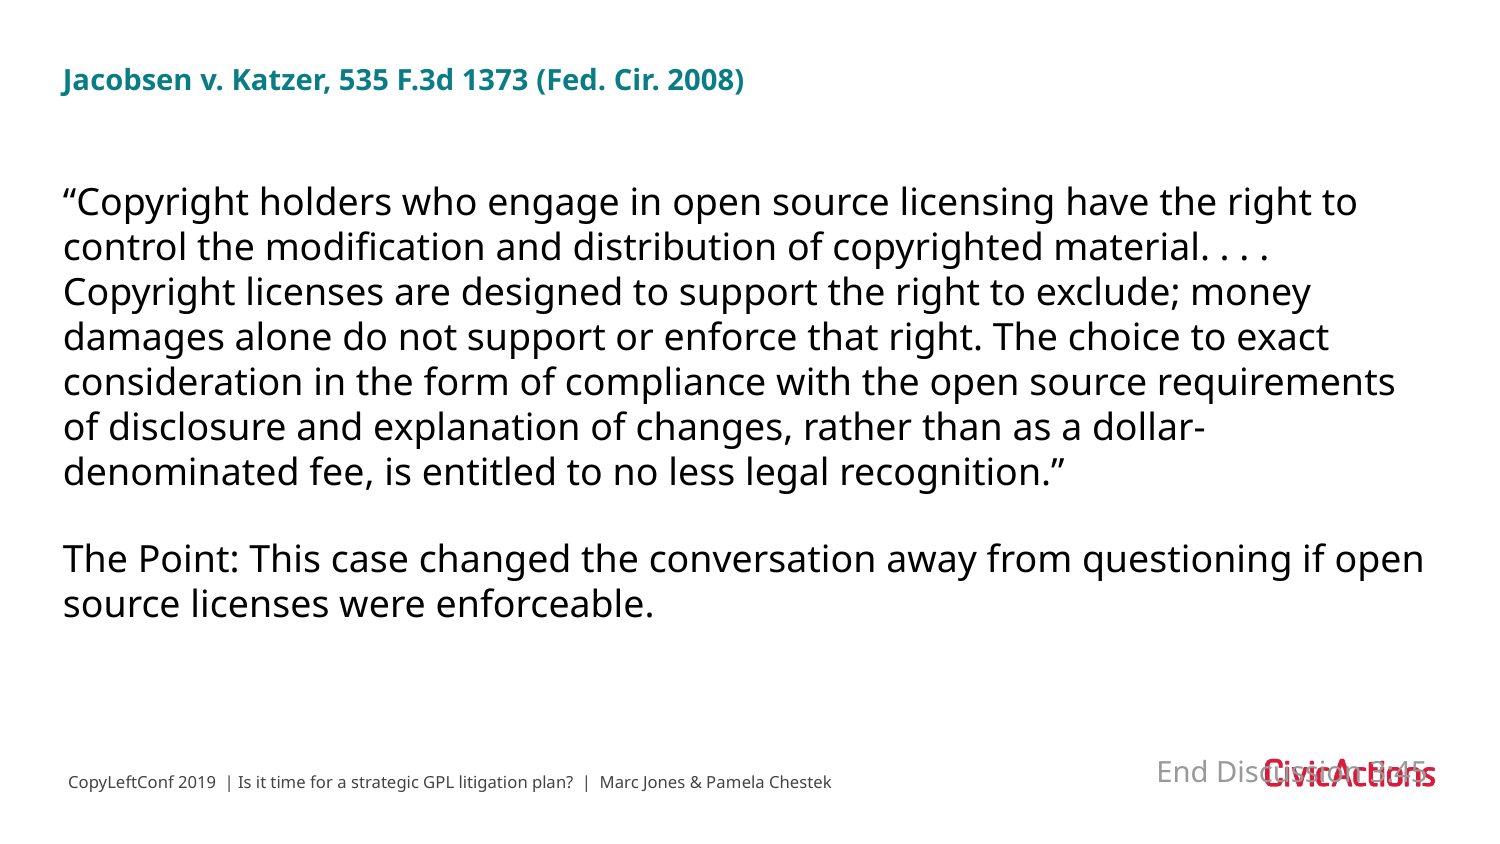

Jacobsen v. Katzer, 535 F.3d 1373 (Fed. Cir. 2008)
# “Copyright holders who engage in open source licensing have the right to control the modification and distribution of copyrighted material. . . . Copyright licenses are designed to support the right to exclude; money damages alone do not support or enforce that right. The choice to exact consideration in the form of compliance with the open source requirements of disclosure and explanation of changes, rather than as a dollar-denominated fee, is entitled to no less legal recognition.”
The Point: This case changed the conversation away from questioning if open source licenses were enforceable.
End Discussion 3:45
CopyLeftConf 2019 | Is it time for a strategic GPL litigation plan? | Marc Jones & Pamela Chestek